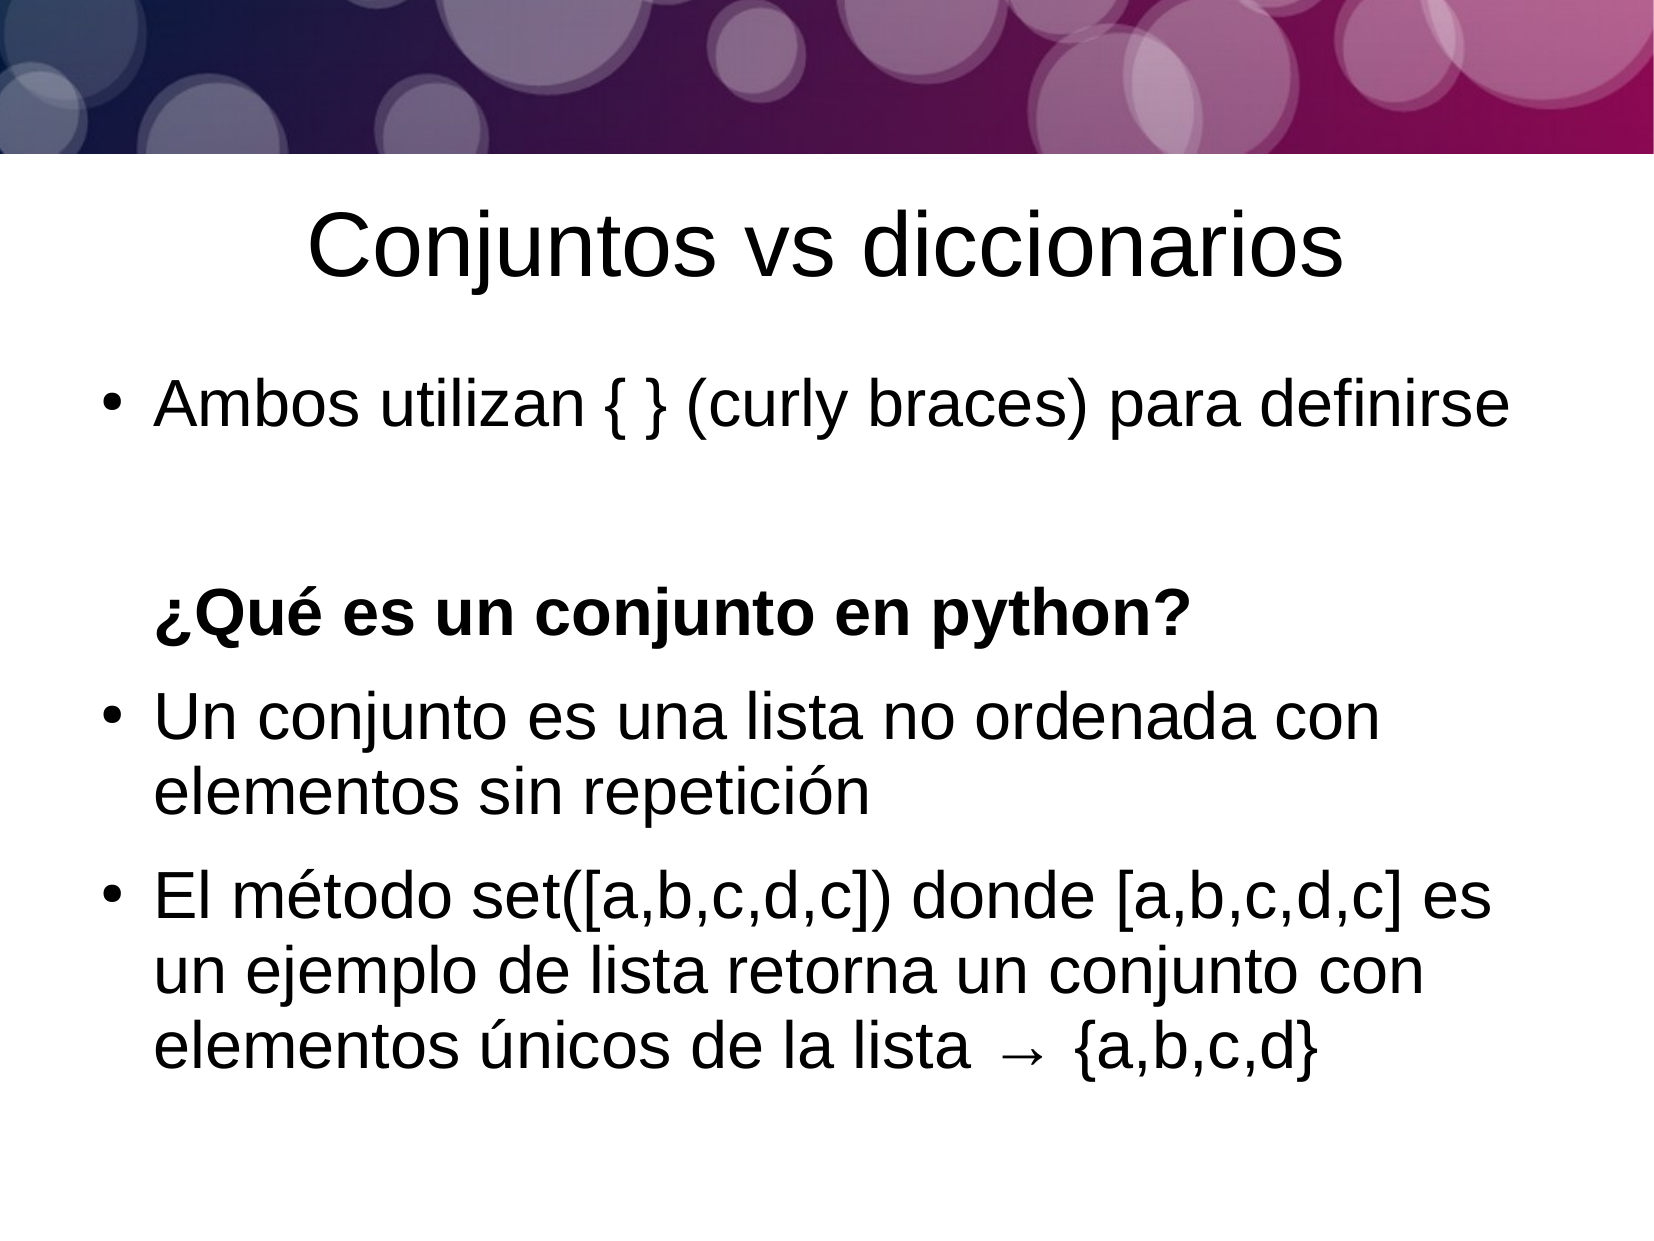

# Conjuntos vs diccionarios
Ambos utilizan { } (curly braces) para definirse
¿Qué es un conjunto en python?
Un conjunto es una lista no ordenada con elementos sin repetición
El método set([a,b,c,d,c]) donde [a,b,c,d,c] es un ejemplo de lista retorna un conjunto con elementos únicos de la lista → {a,b,c,d}